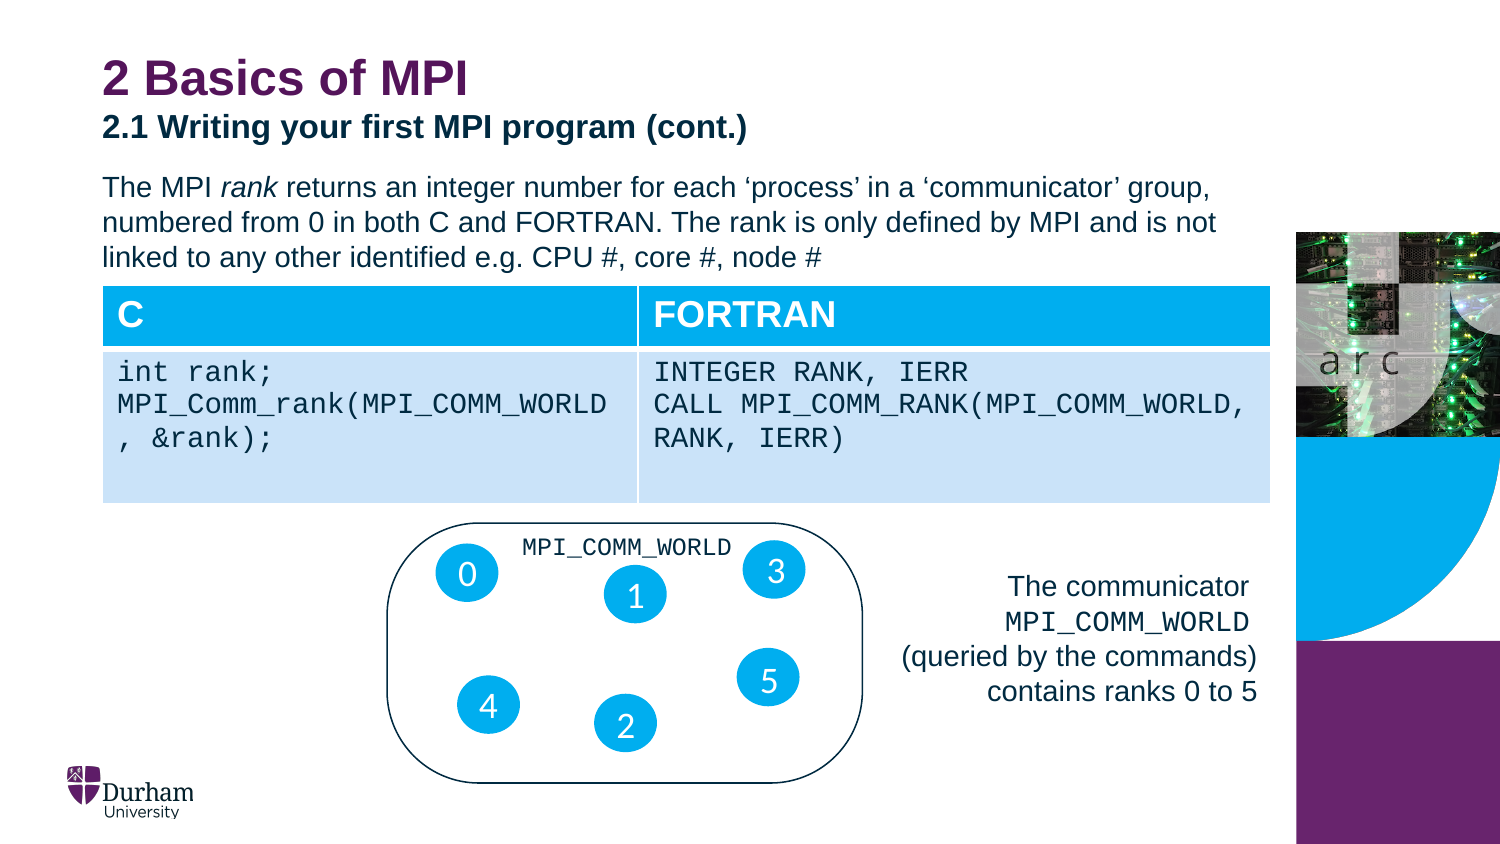

# 2 Basics of MPI 2.1 Writing your first MPI program (cont.)
The MPI rank returns an integer number for each ‘process’ in a ‘communicator’ group,
numbered from 0 in both C and FORTRAN. The rank is only defined by MPI and is not linked to any other identified e.g. CPU #, core #, node #
The communicator
MPI_COMM_WORLD
(queried by the commands)
contains ranks 0 to 5
| C | FORTRAN |
| --- | --- |
| int rank; MPI\_Comm\_rank(MPI\_COMM\_WORLD, &rank); | INTEGER RANK, IERR CALL MPI\_COMM\_RANK(MPI\_COMM\_WORLD, RANK, IERR) |
MPI_COMM_WORLD
3
0
1
5
4
2